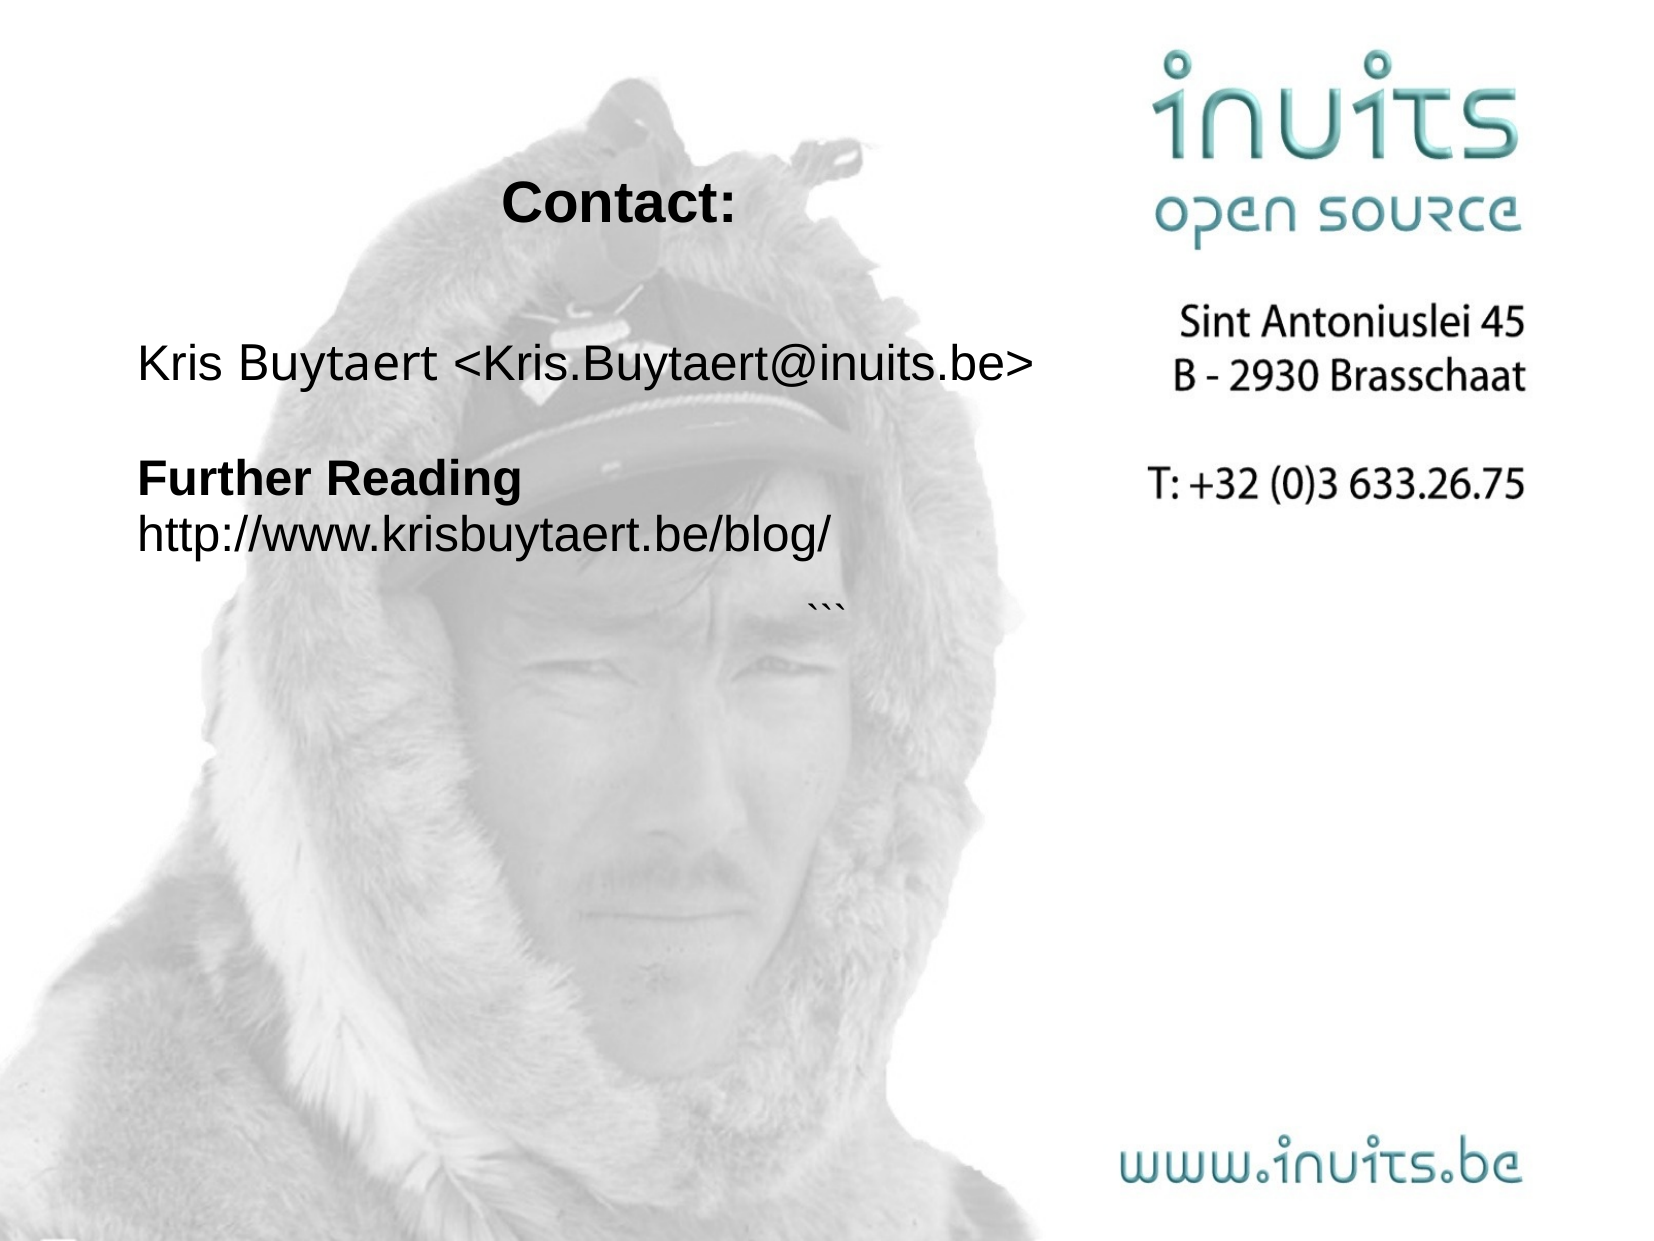

```
# Contact:
Kris Buytaert <Kris.Buytaert@inuits.be>
Further Reading
http://www.krisbuytaert.be/blog/